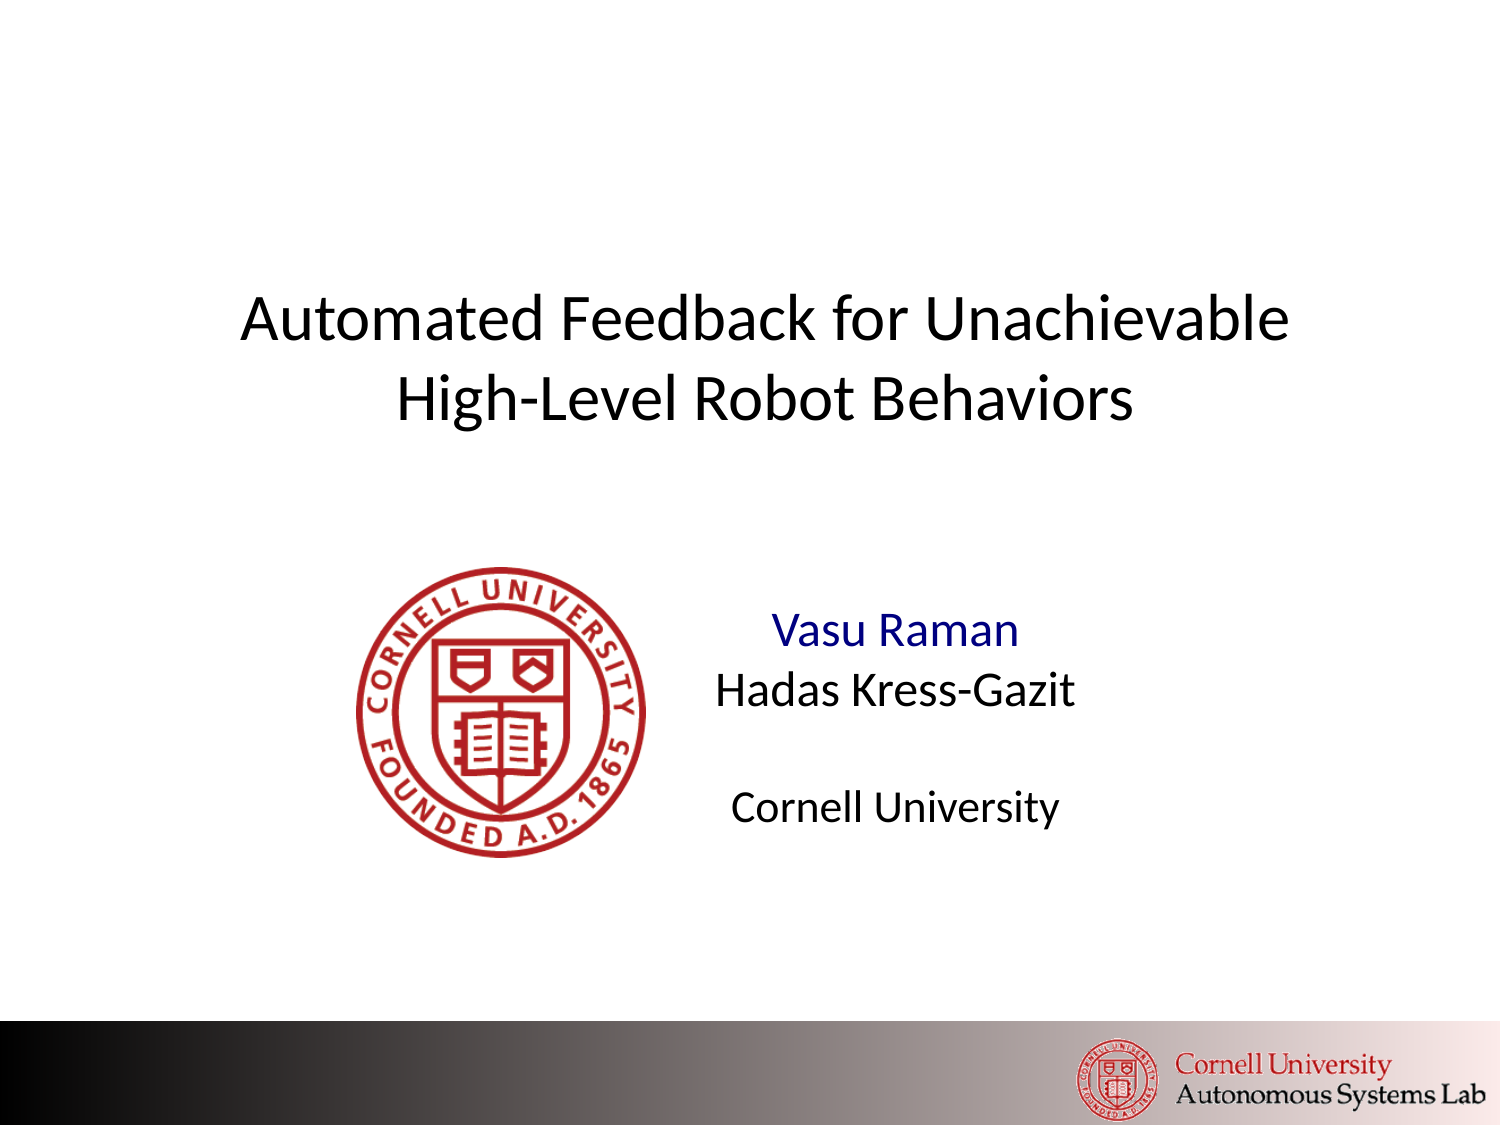

Automated Feedback for Unachievable High-Level Robot Behaviors
Vasu Raman
Hadas Kress-Gazit
Cornell University